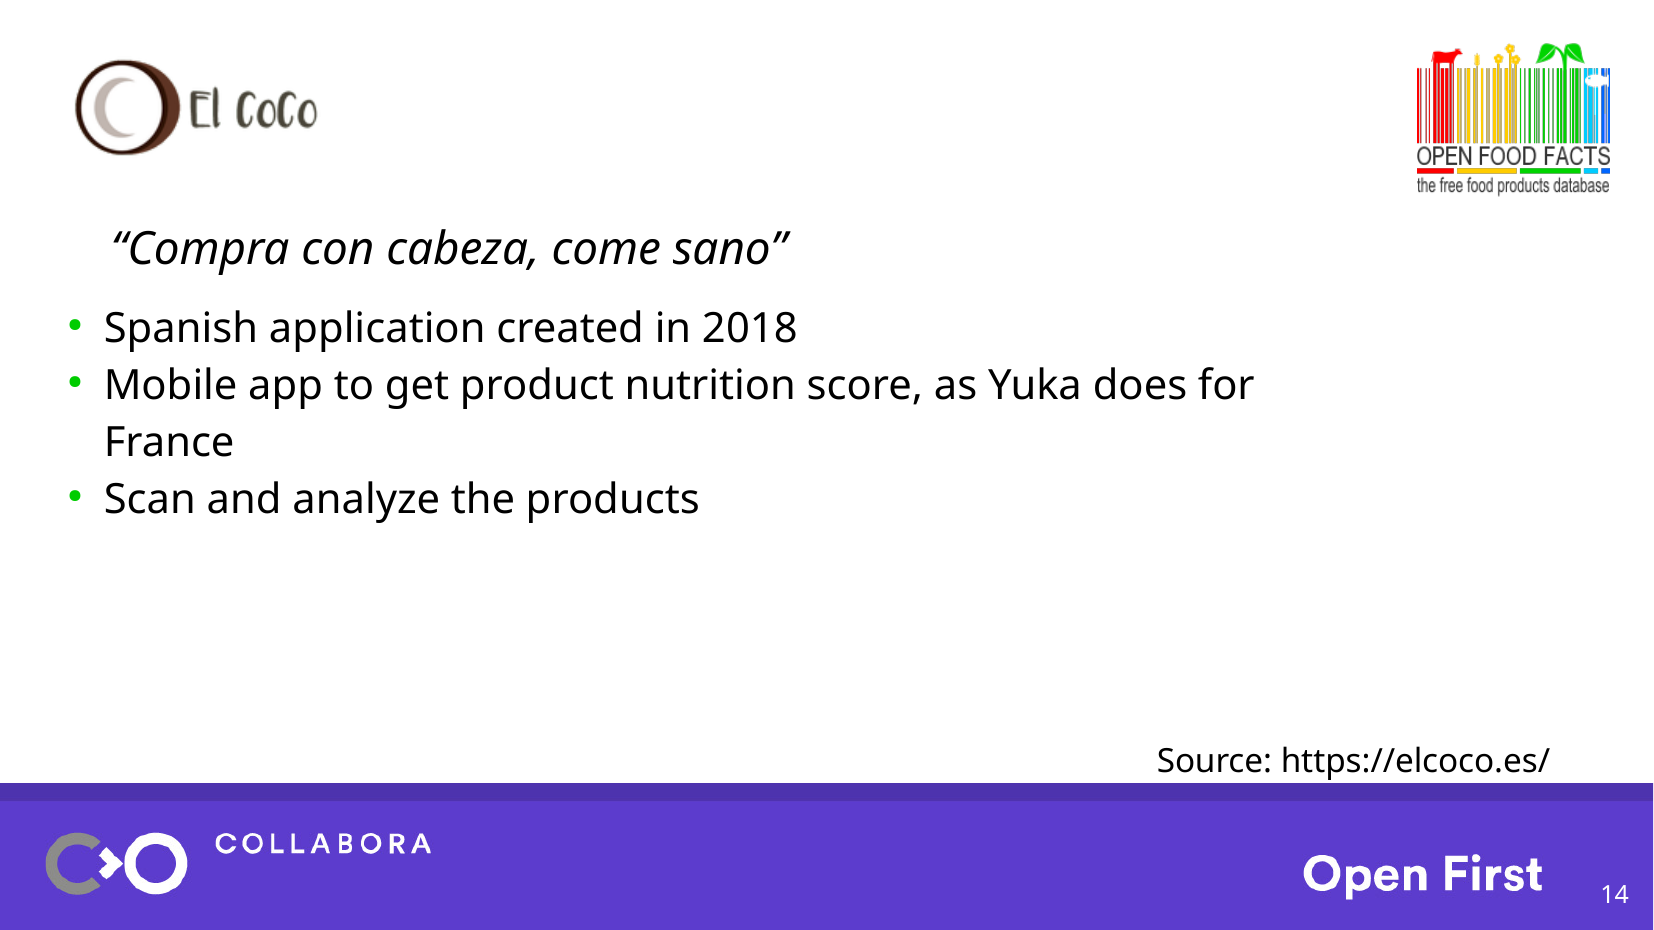

“Compra con cabeza, come sano”
Spanish application created in 2018
Mobile app to get product nutrition score, as Yuka does for France
Scan and analyze the products
14
Source: https://elcoco.es/